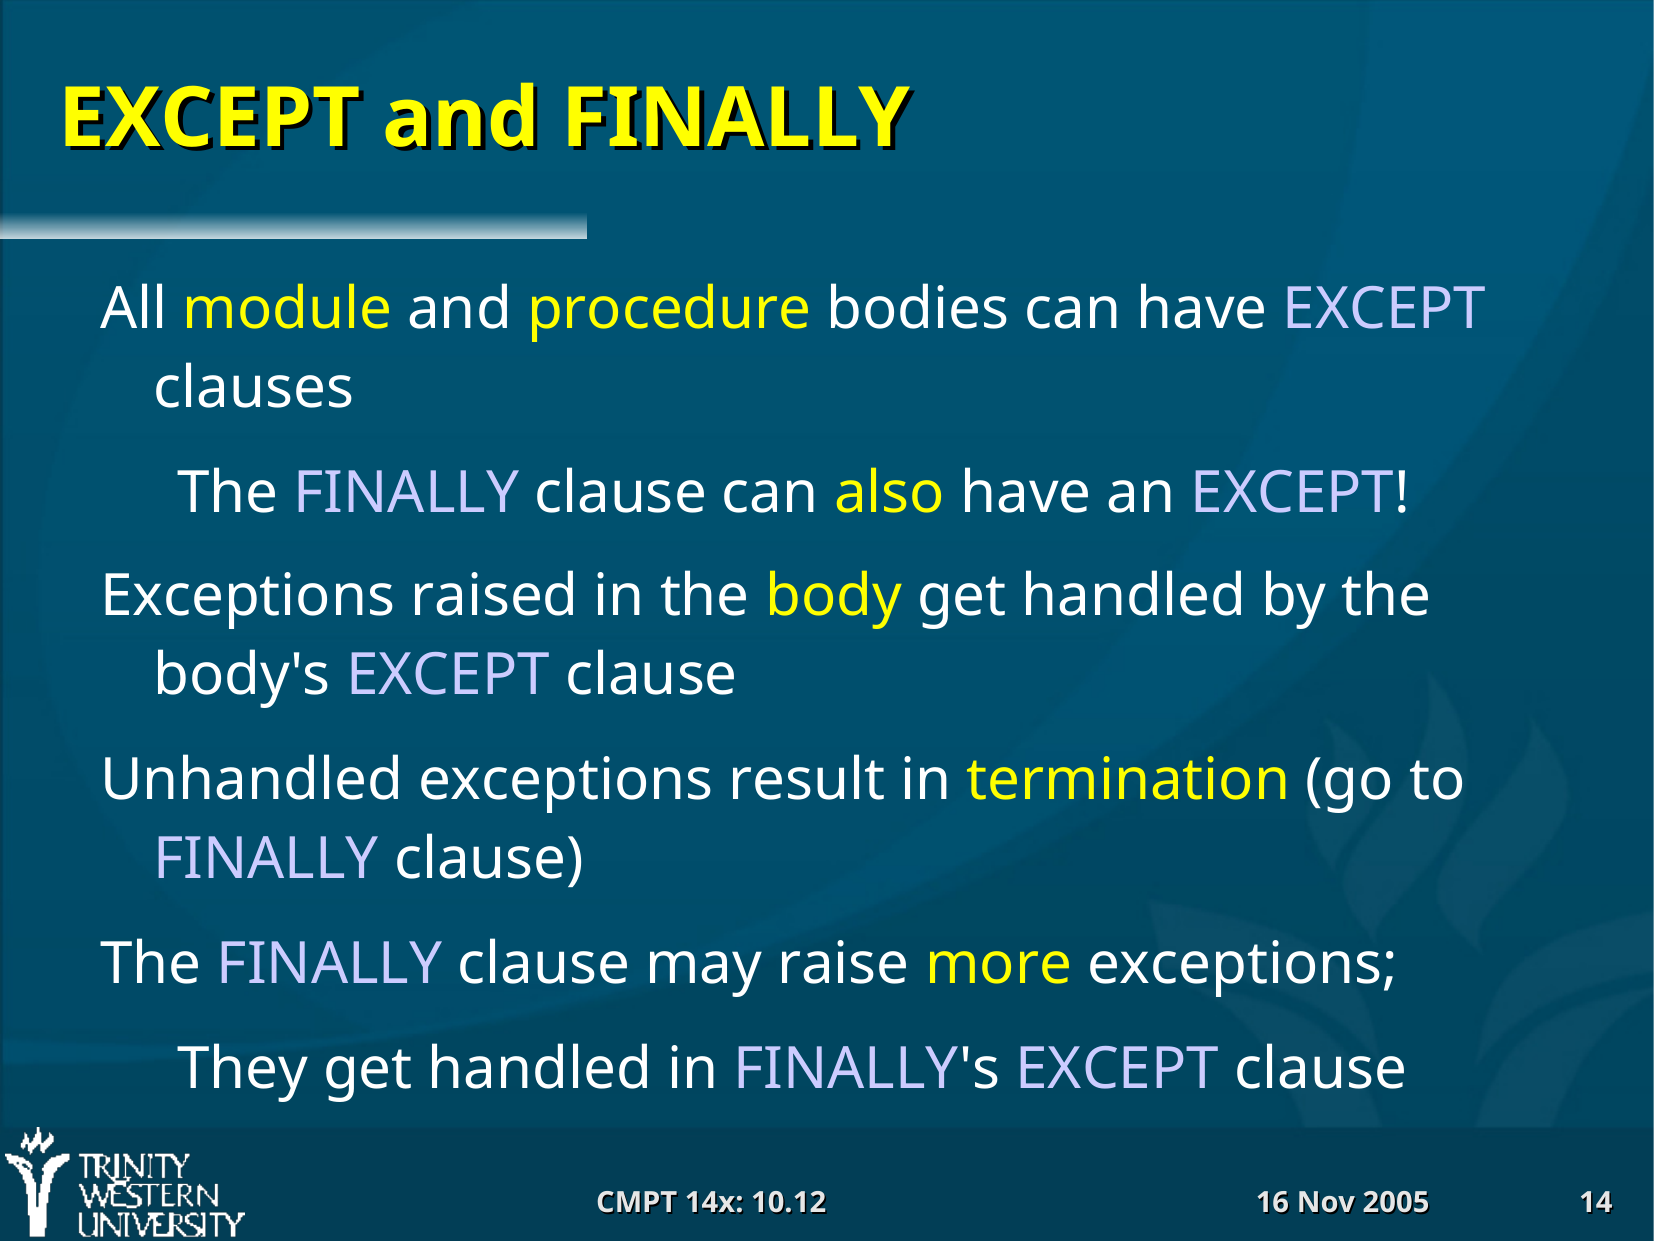

# EXCEPT and FINALLY
All module and procedure bodies can have EXCEPT clauses
The FINALLY clause can also have an EXCEPT!
Exceptions raised in the body get handled by the body's EXCEPT clause
Unhandled exceptions result in termination (go to FINALLY clause)
The FINALLY clause may raise more exceptions;
They get handled in FINALLY's EXCEPT clause
CMPT 14x: 10.12
16 Nov 2005
14